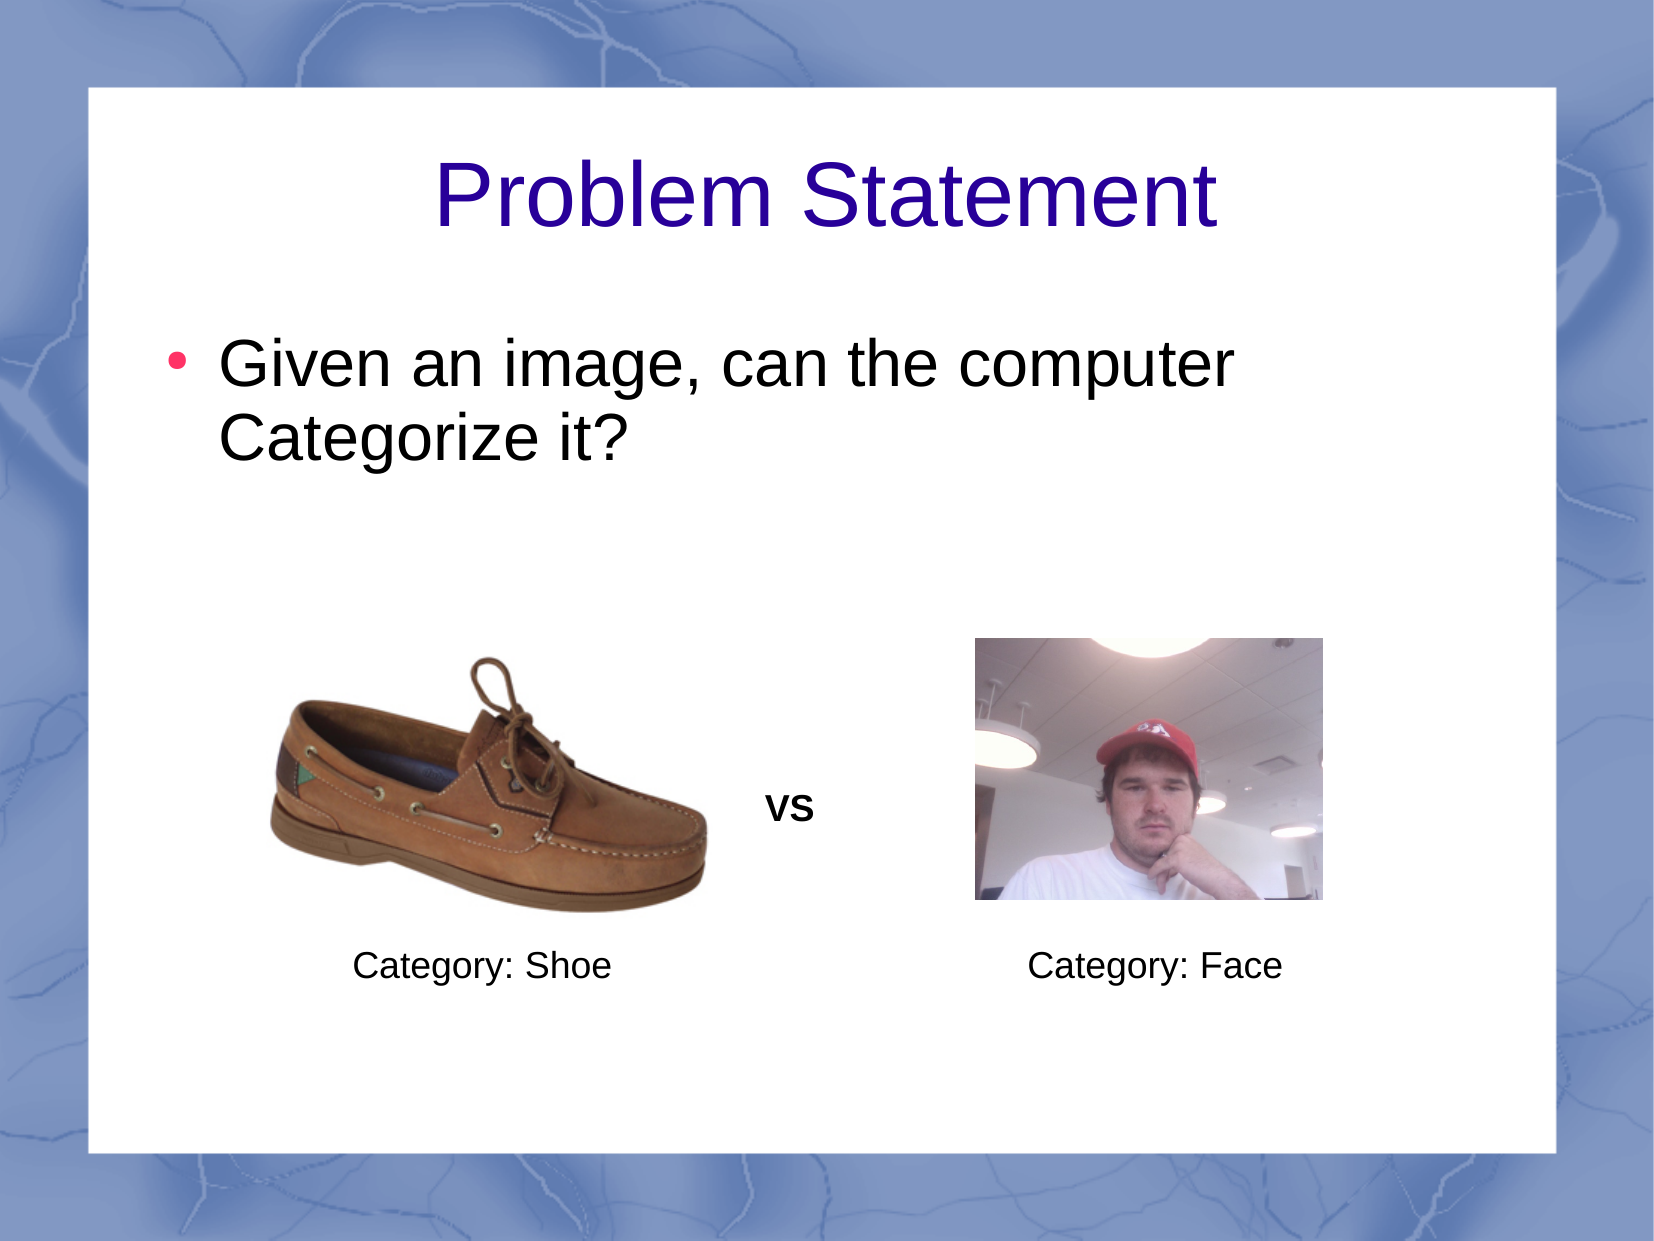

# Problem Statement
Given an image, can the computer Categorize it?
VS
Category: Shoe
Category: Face